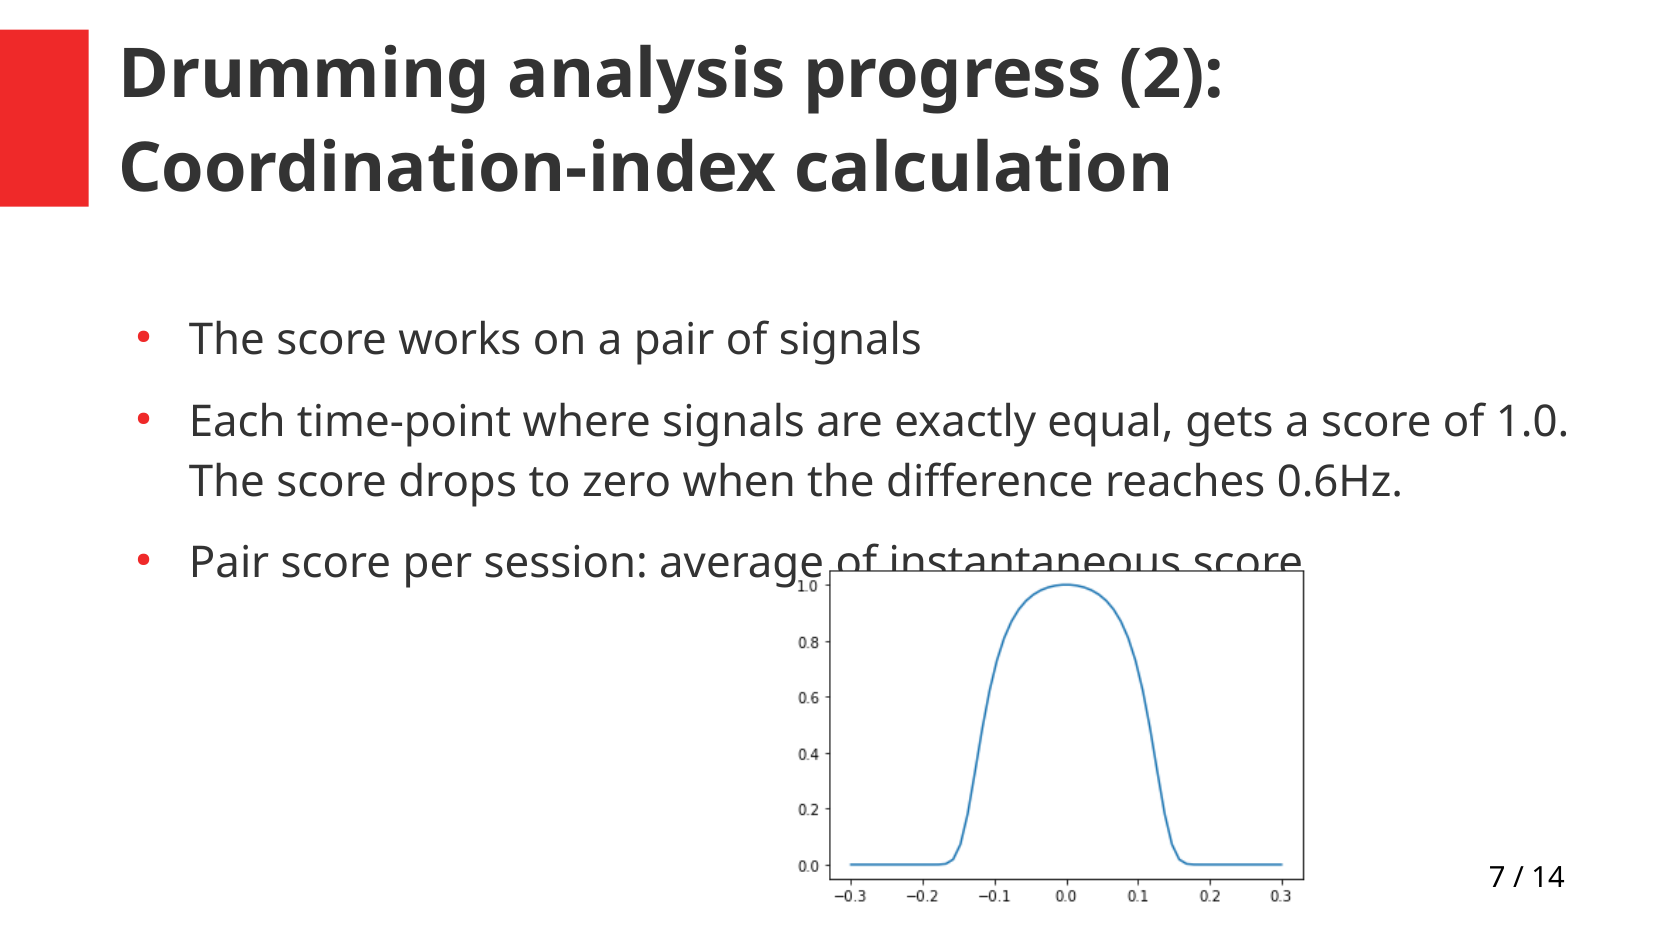

# Drumming analysis progress (2): Coordination-index calculation
The score works on a pair of signals
Each time-point where signals are exactly equal, gets a score of 1.0. The score drops to zero when the difference reaches 0.6Hz.
Pair score per session: average of instantaneous score
7